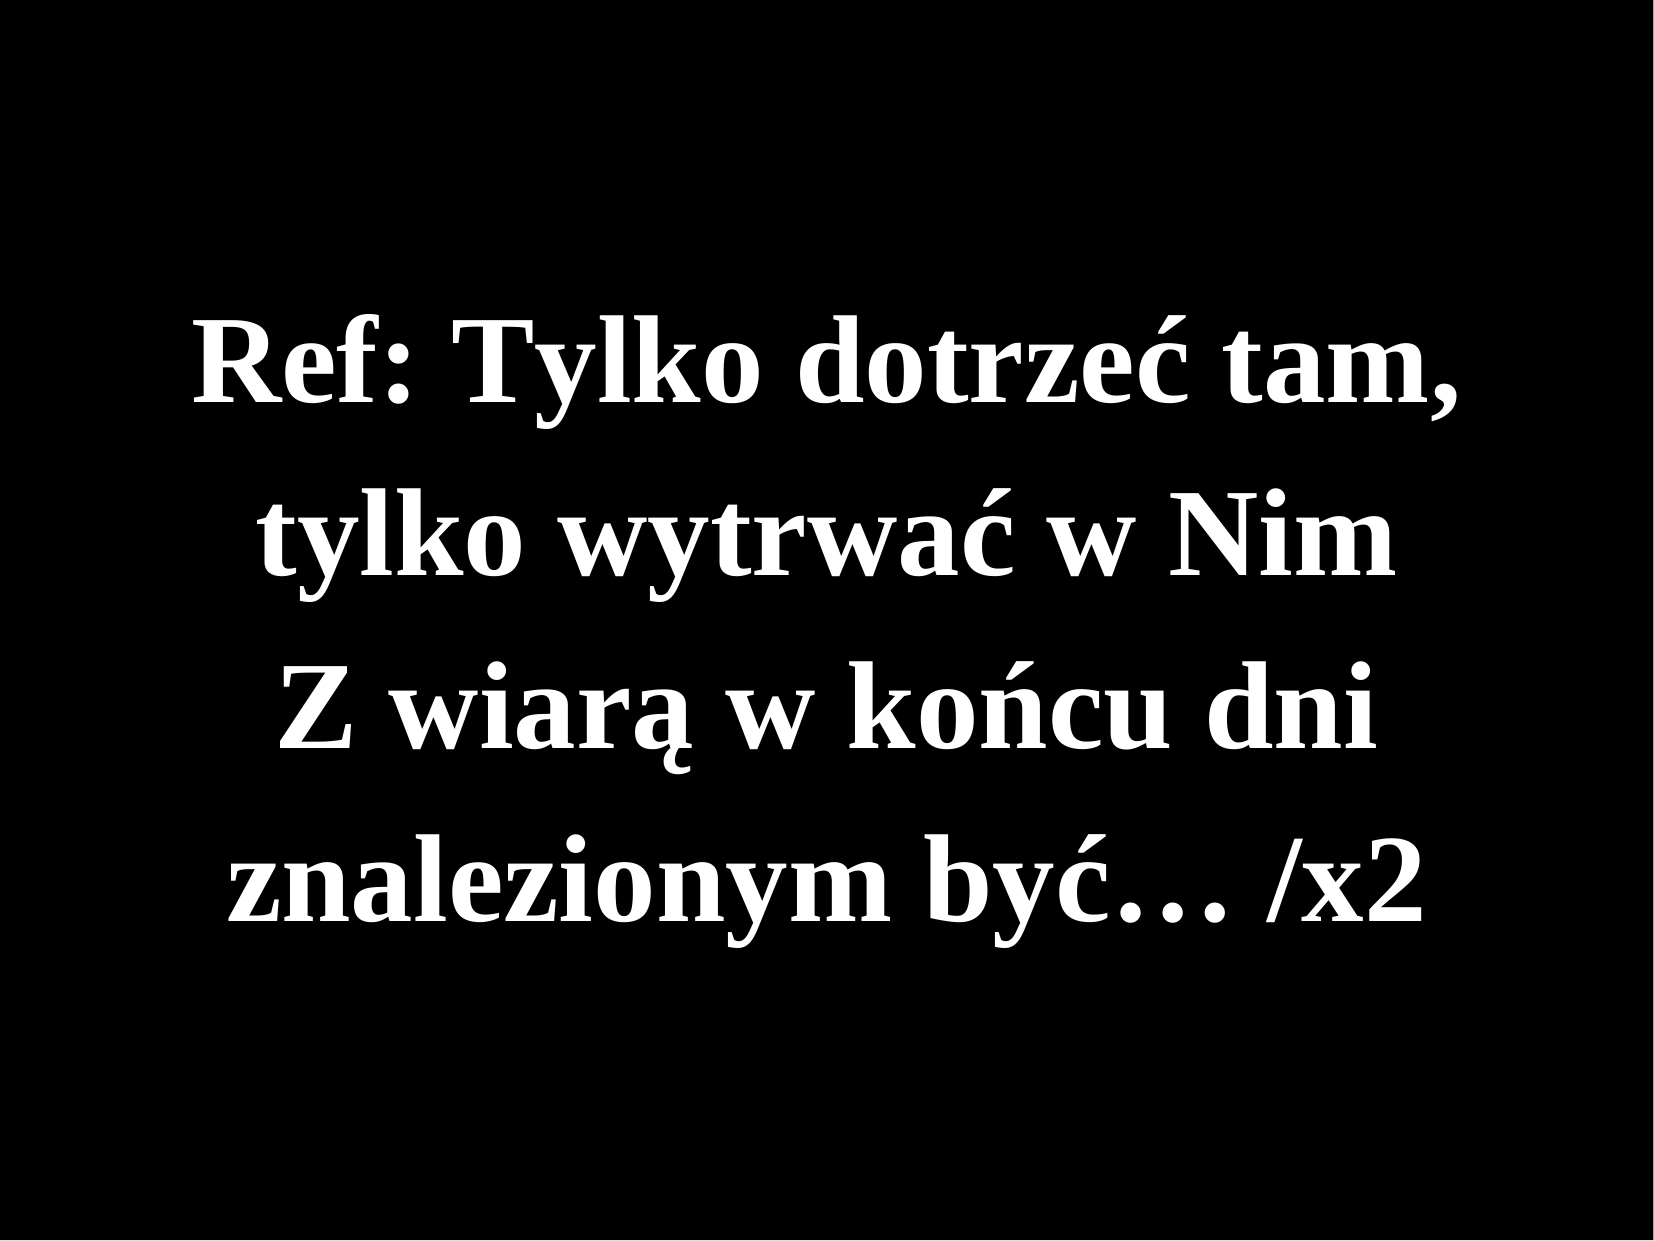

# Ref: Tylko dotrzeć tam, ppp tylko wytrwać w Nim ppp Z wiarą w końcu dni ppp znalezionym być… /x2